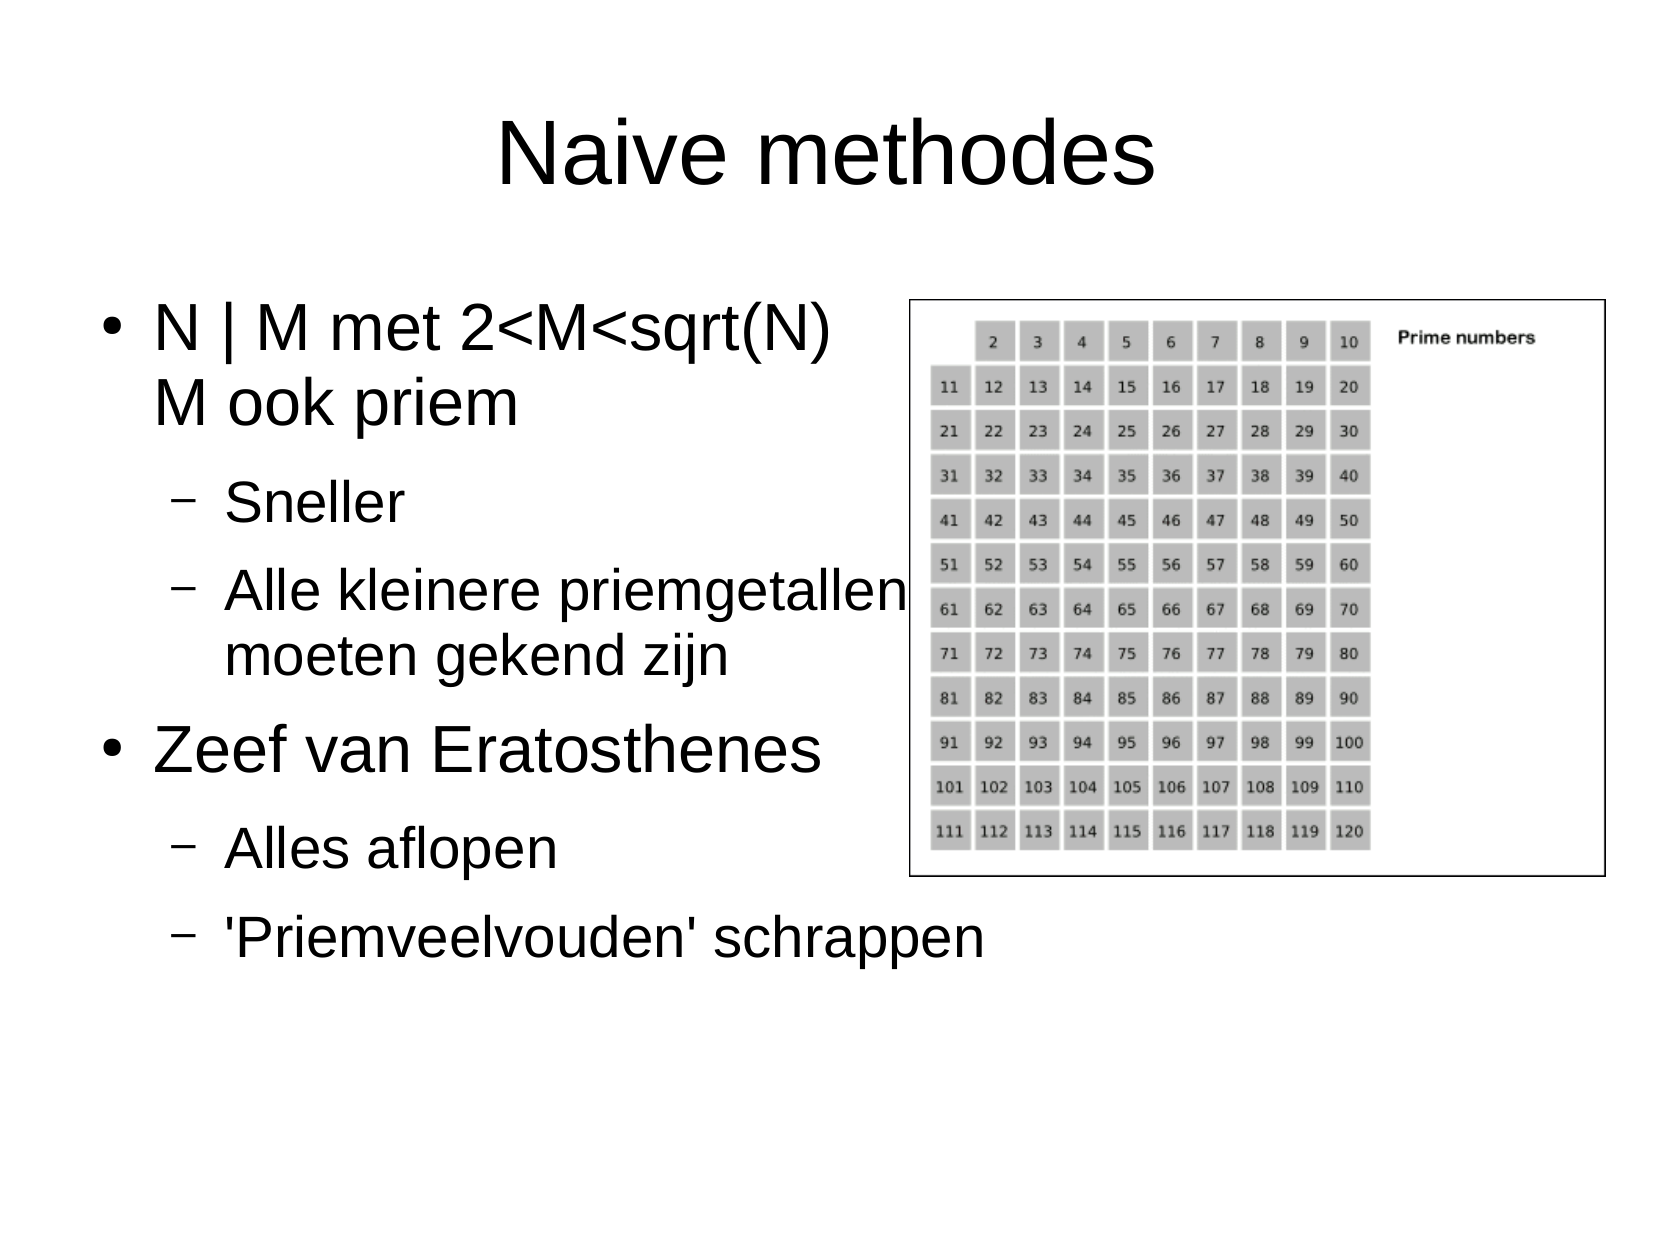

# Naive methodes
N | M met 2<M<sqrt(N)
M ook priem
Sneller
Alle kleinere priemgetallen
moeten gekend zijn
Zeef van Eratosthenes
Alles aflopen
'Priemveelvouden' schrappen